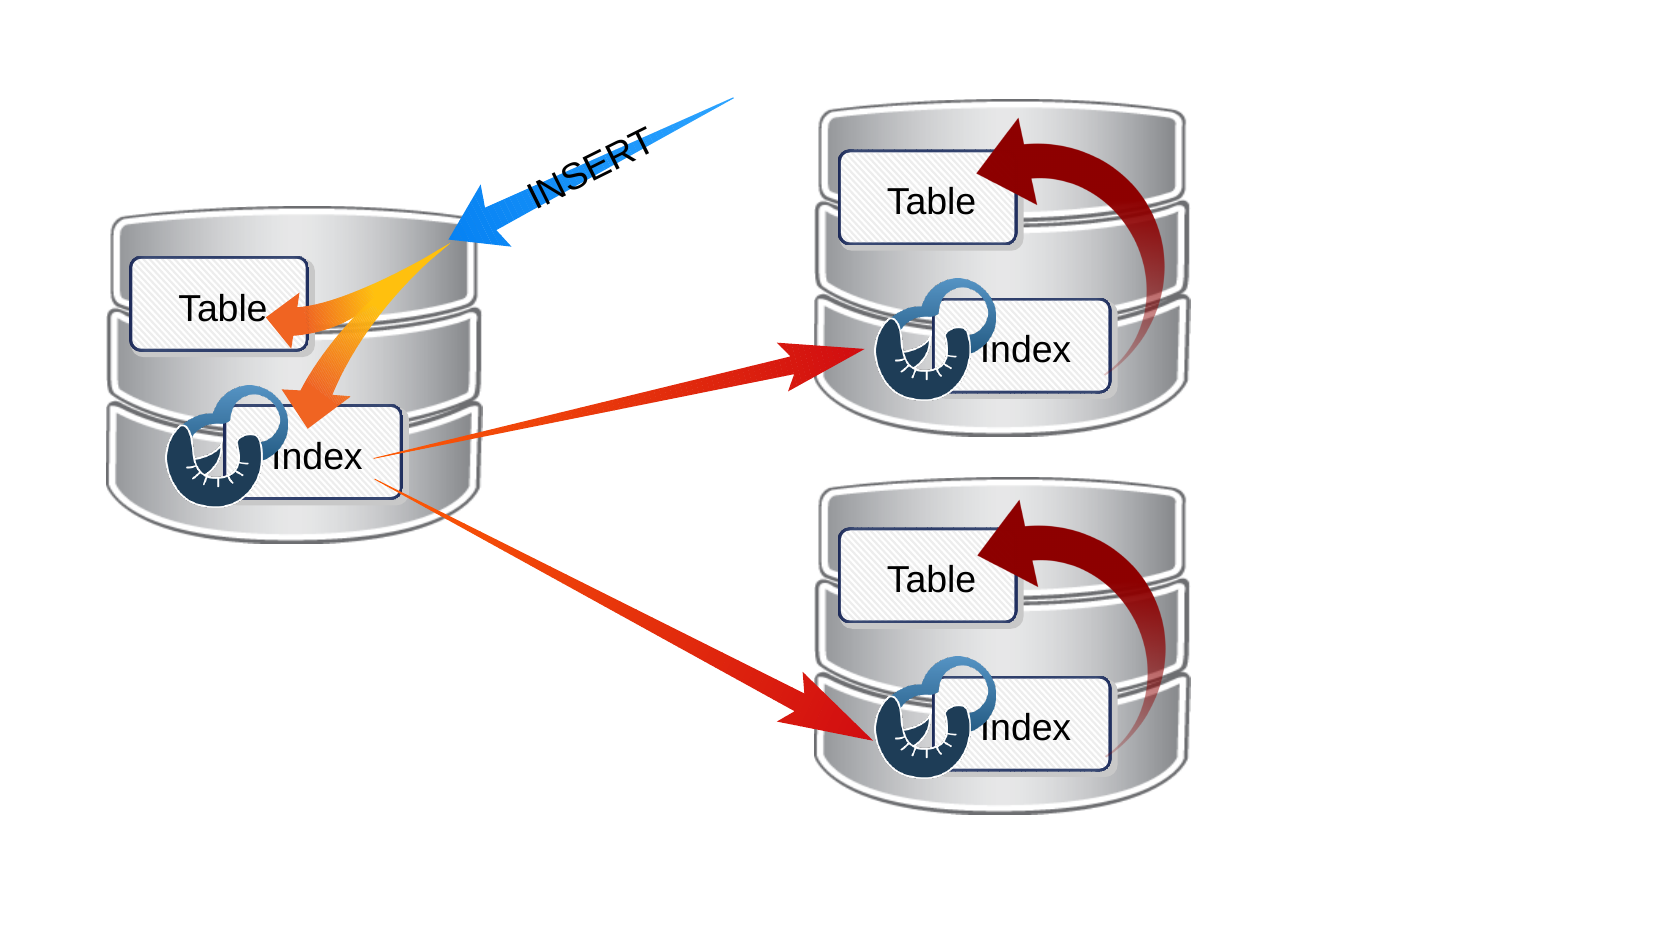

INSERT
Table
Table
Index
Index
Table
Index